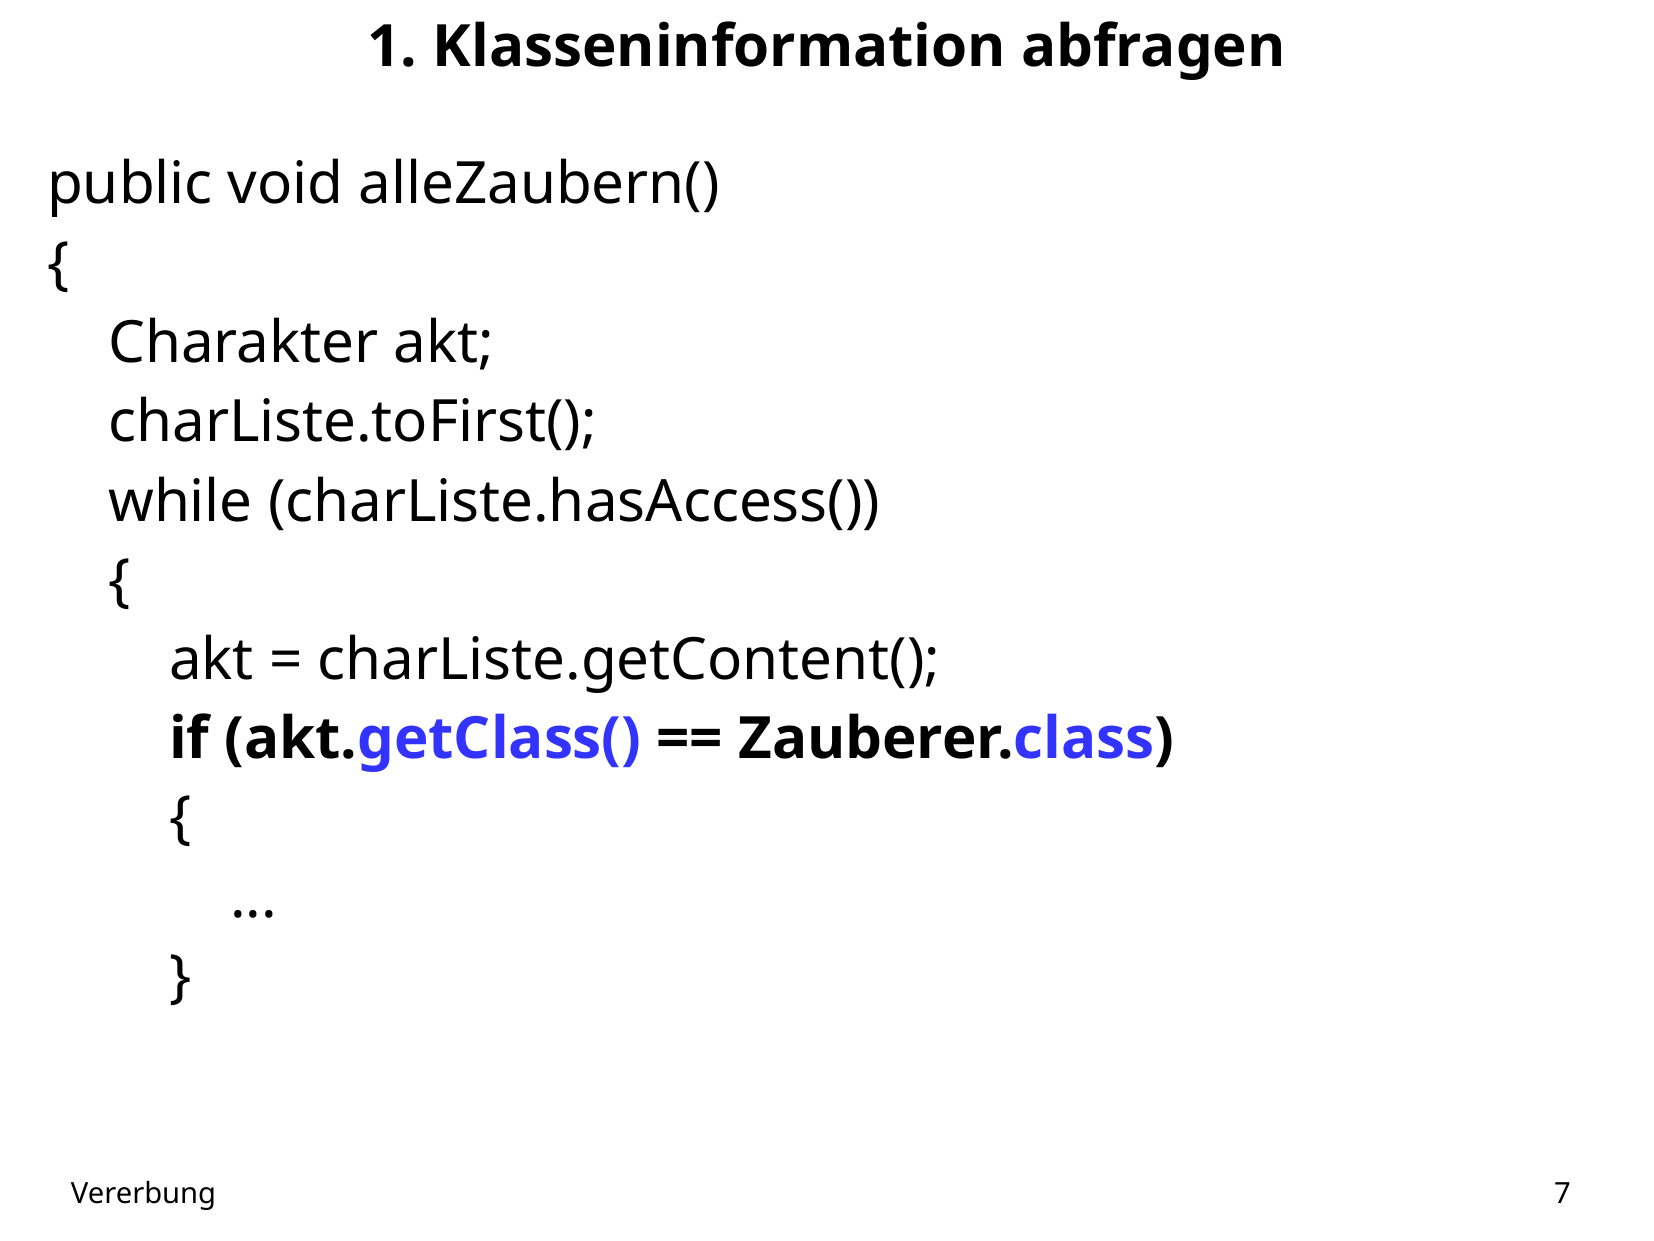

# 1. Klasseninformation abfragen
public void alleZaubern()
{
 Charakter akt;
 charListe.toFirst();
 while (charListe.hasAccess())
 {
 akt = charListe.getContent();
 if (akt.getClass() == Zauberer.class)
 {
 ...
 }
Vererbung
7